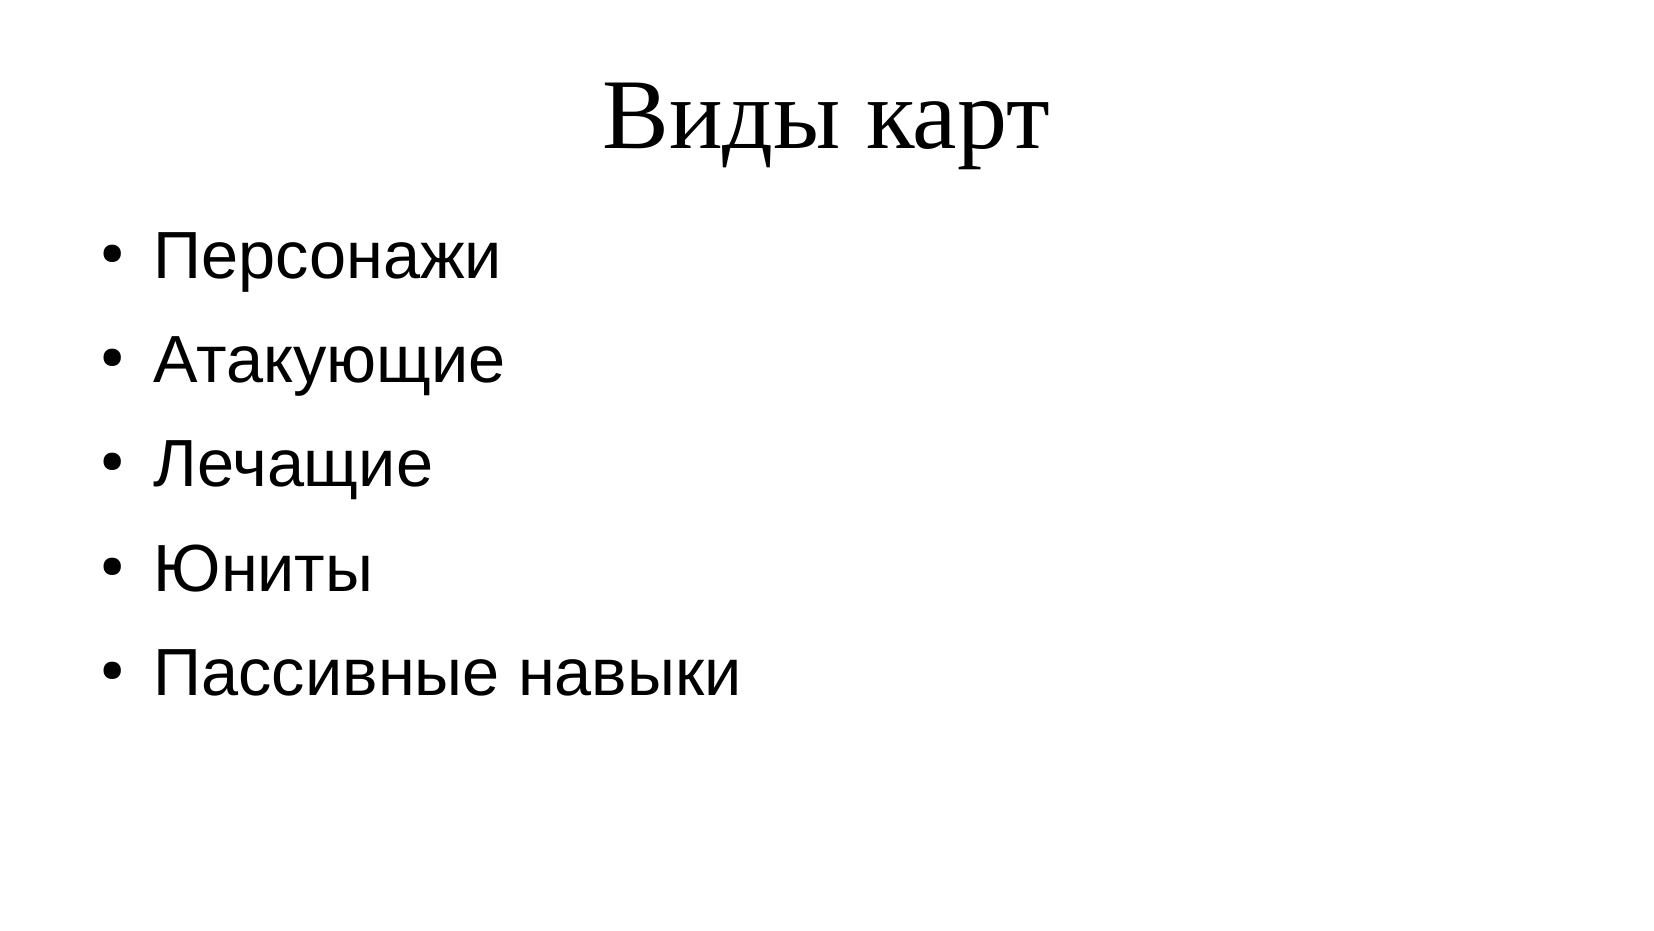

# Виды карт
Персонажи
Атакующие
Лечащие
Юниты
Пассивные навыки